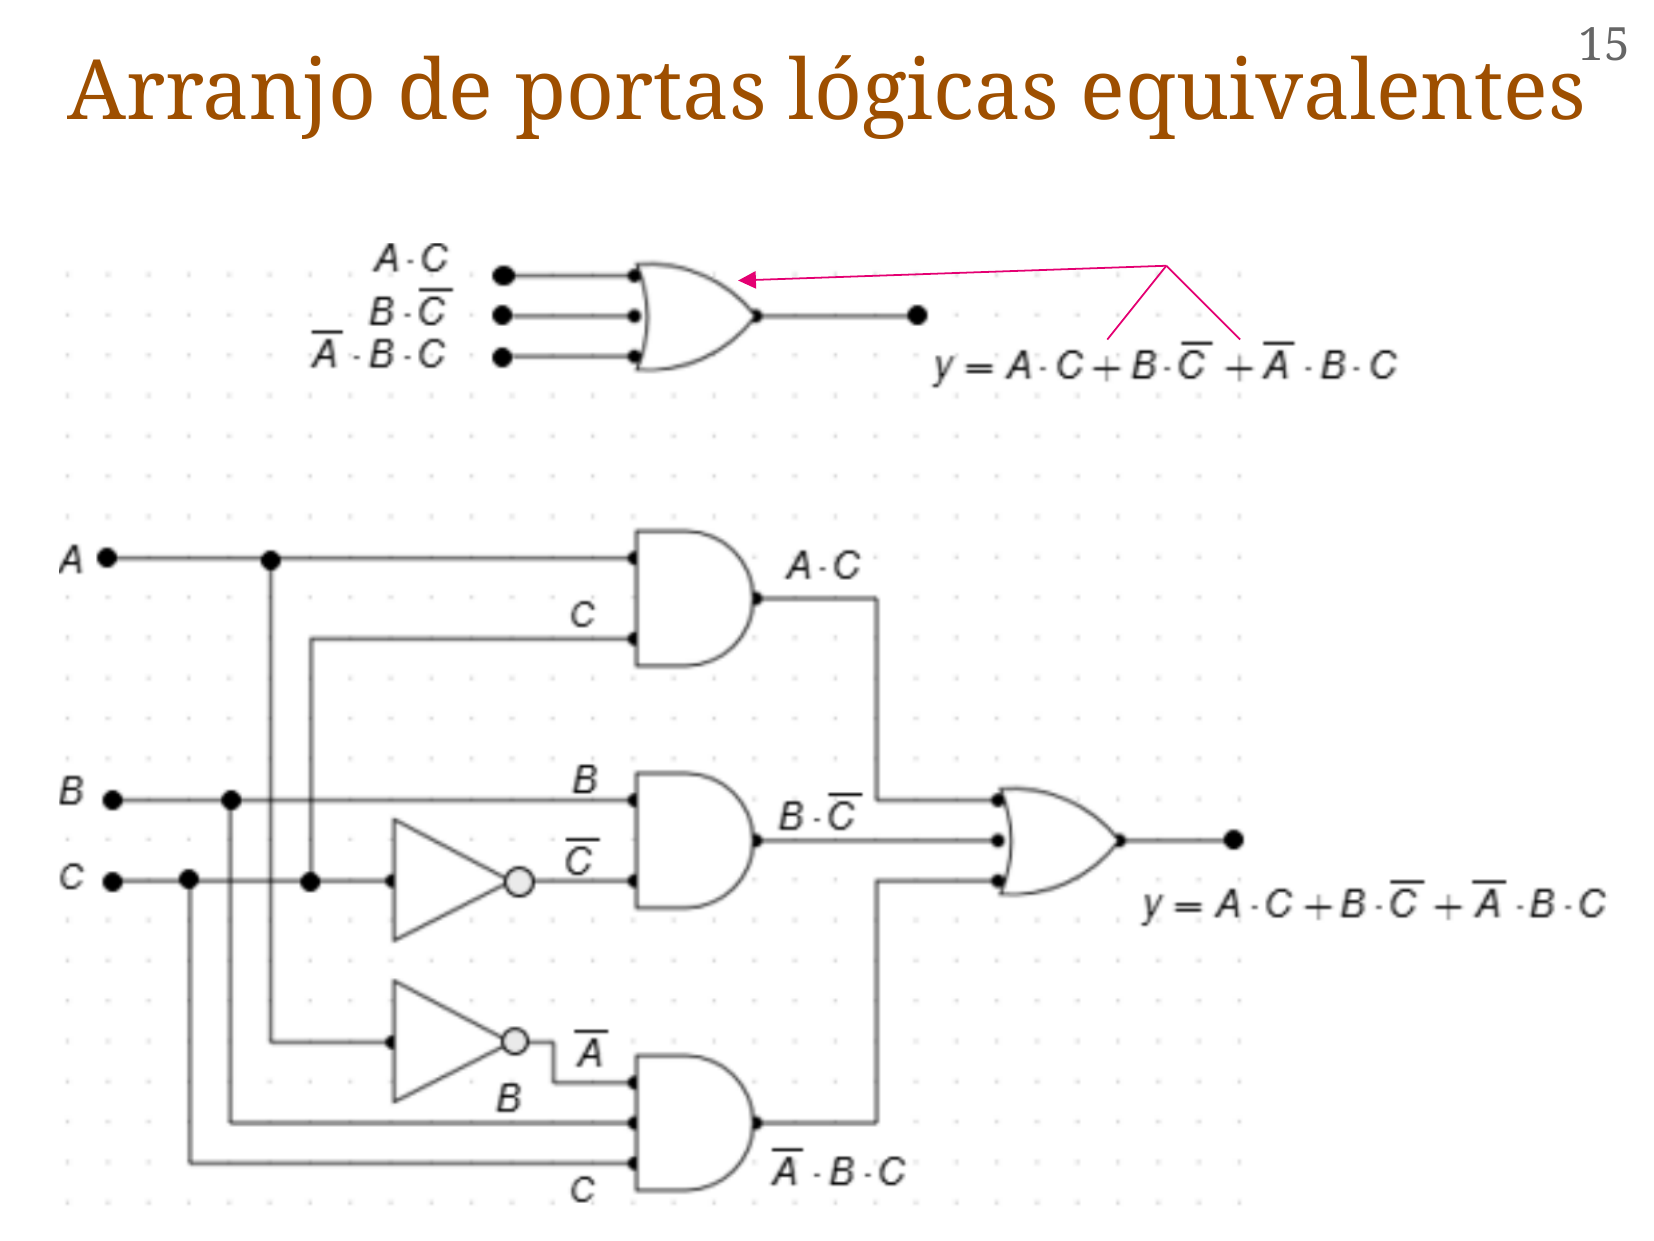

15
# Arranjo de portas lógicas equivalentes